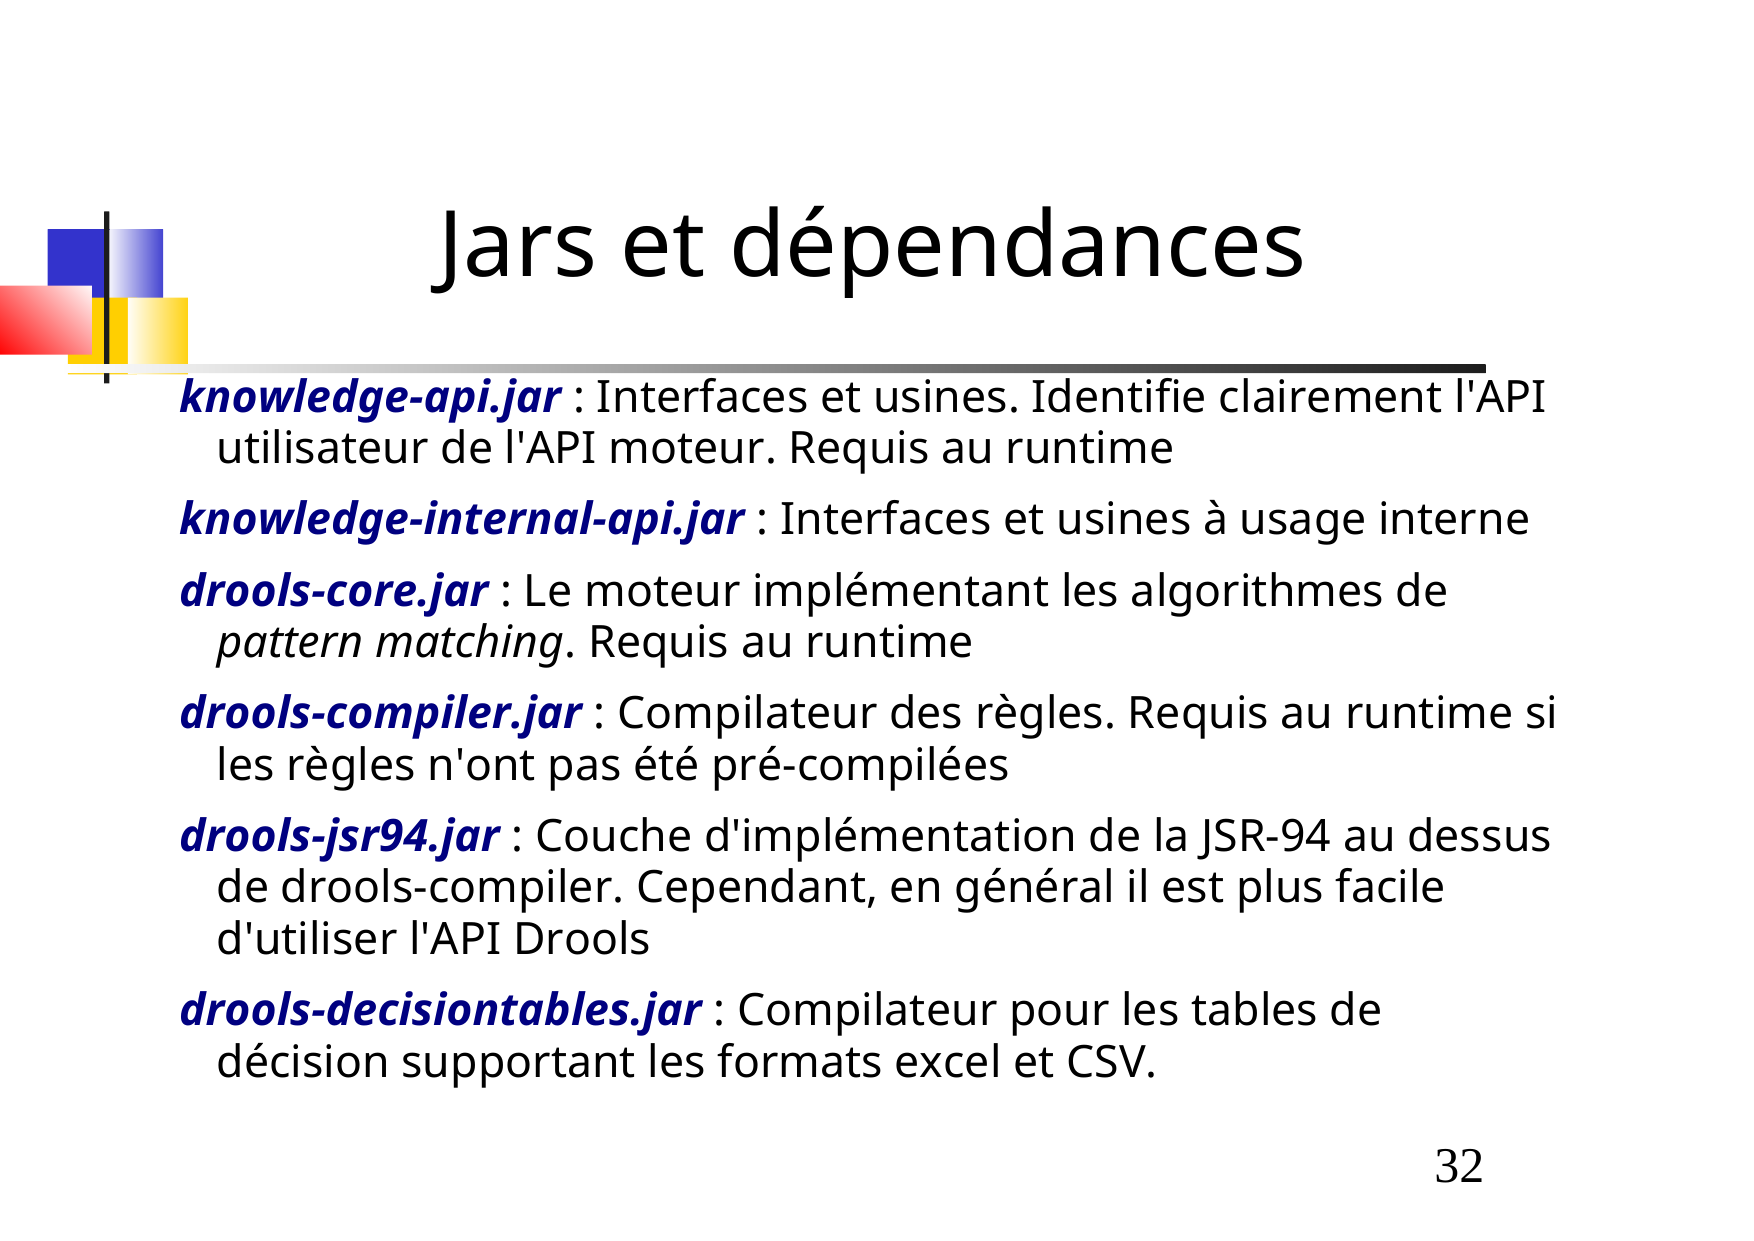

# Jars et dépendances
knowledge-api.jar : Interfaces et usines. Identifie clairement l'API utilisateur de l'API moteur. Requis au runtime
knowledge-internal-api.jar : Interfaces et usines à usage interne
drools-core.jar : Le moteur implémentant les algorithmes de pattern matching. Requis au runtime
drools-compiler.jar : Compilateur des règles. Requis au runtime si les règles n'ont pas été pré-compilées
drools-jsr94.jar : Couche d'implémentation de la JSR-94 au dessus de drools-compiler. Cependant, en général il est plus facile d'utiliser l'API Drools
drools-decisiontables.jar : Compilateur pour les tables de décision supportant les formats excel et CSV.